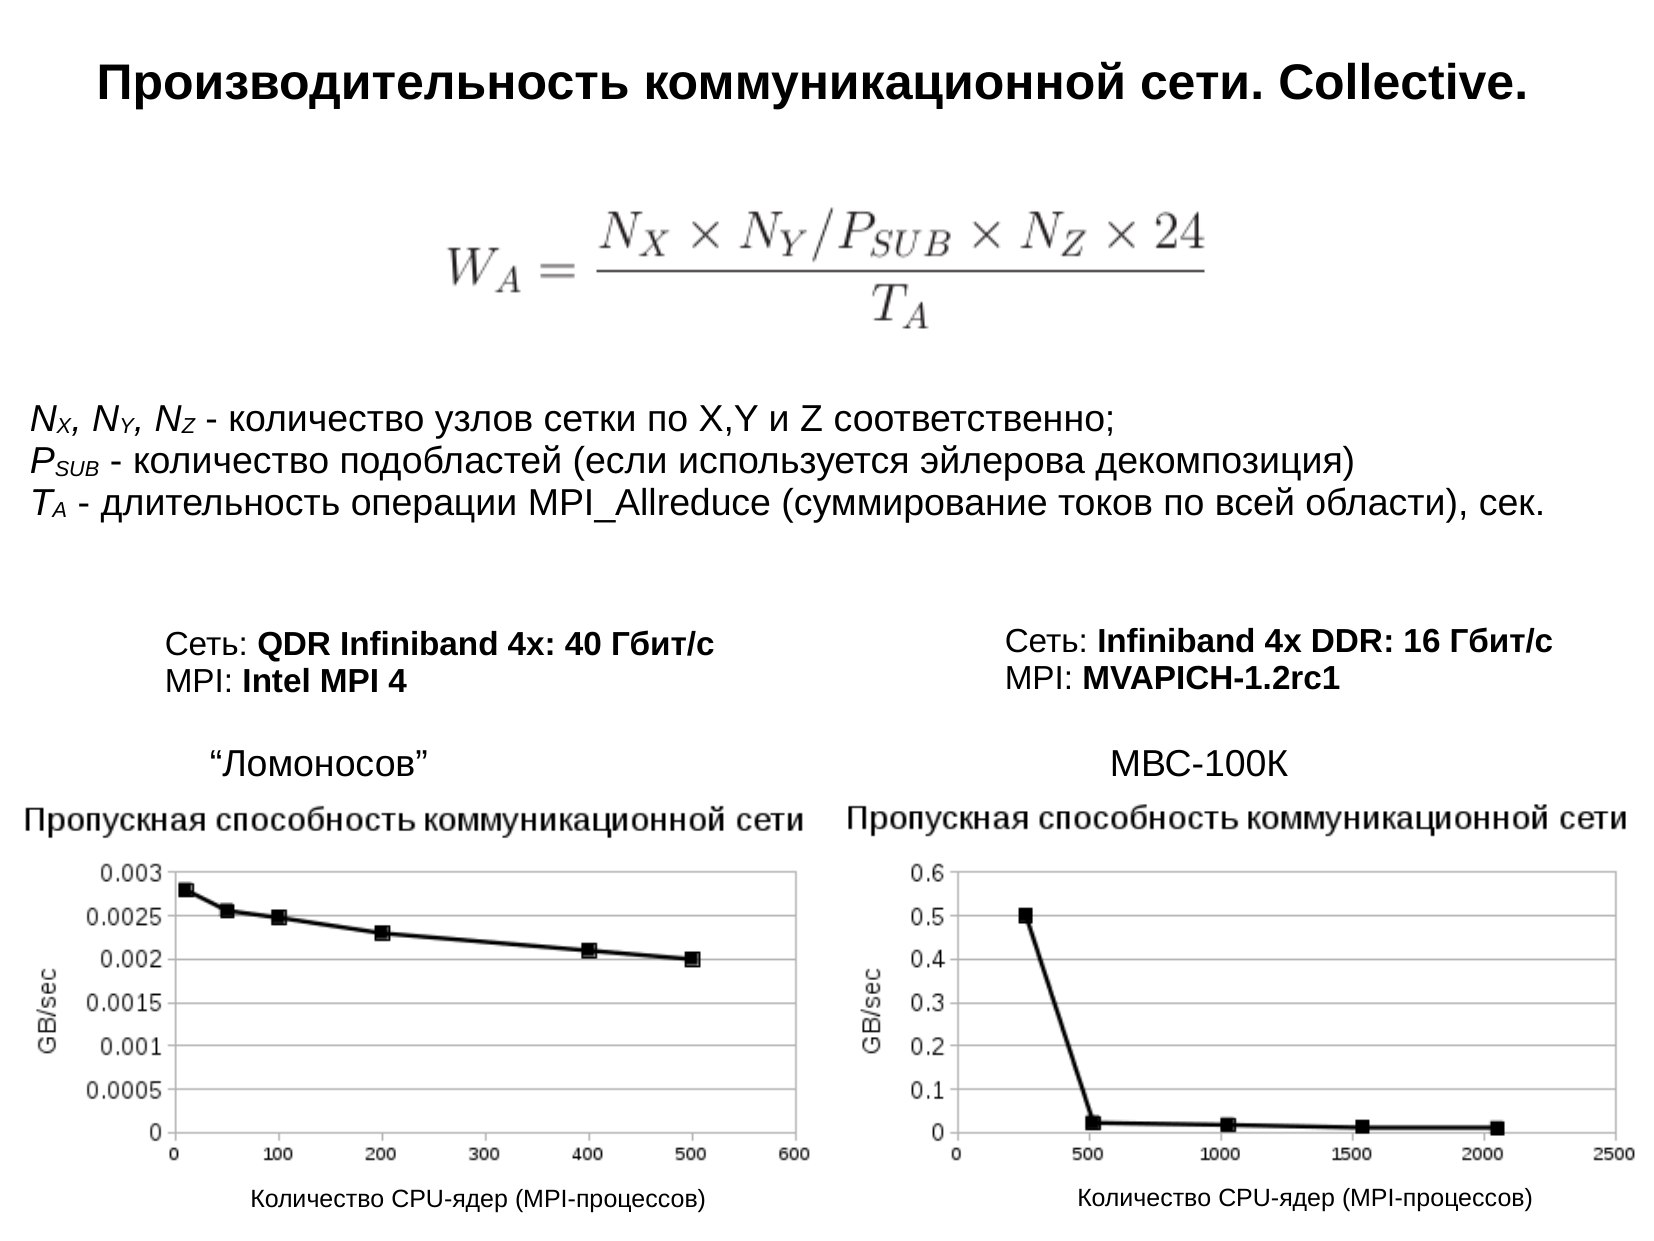

# Производительность коммуникационной сети. Collective.
NX, NY, NZ - количество узлов сетки по X,Y и Z соответственно;
PSUB - количество подобластей (если используется эйлерова декомпозиция)
TA - длительность операции MPI_Allreduce (суммирование токов по всей области), сек.
Сеть: QDR Infiniband 4x: 40 Гбит/с
MPI: Intel MPI 4
Сеть: Infiniband 4x DDR: 16 Гбит/с
MPI: MVAPICH-1.2rc1
“Ломоносов”
МВС-100К
21
Количество CPU-ядер (MPI-процессов)
Количество CPU-ядер (MPI-процессов)